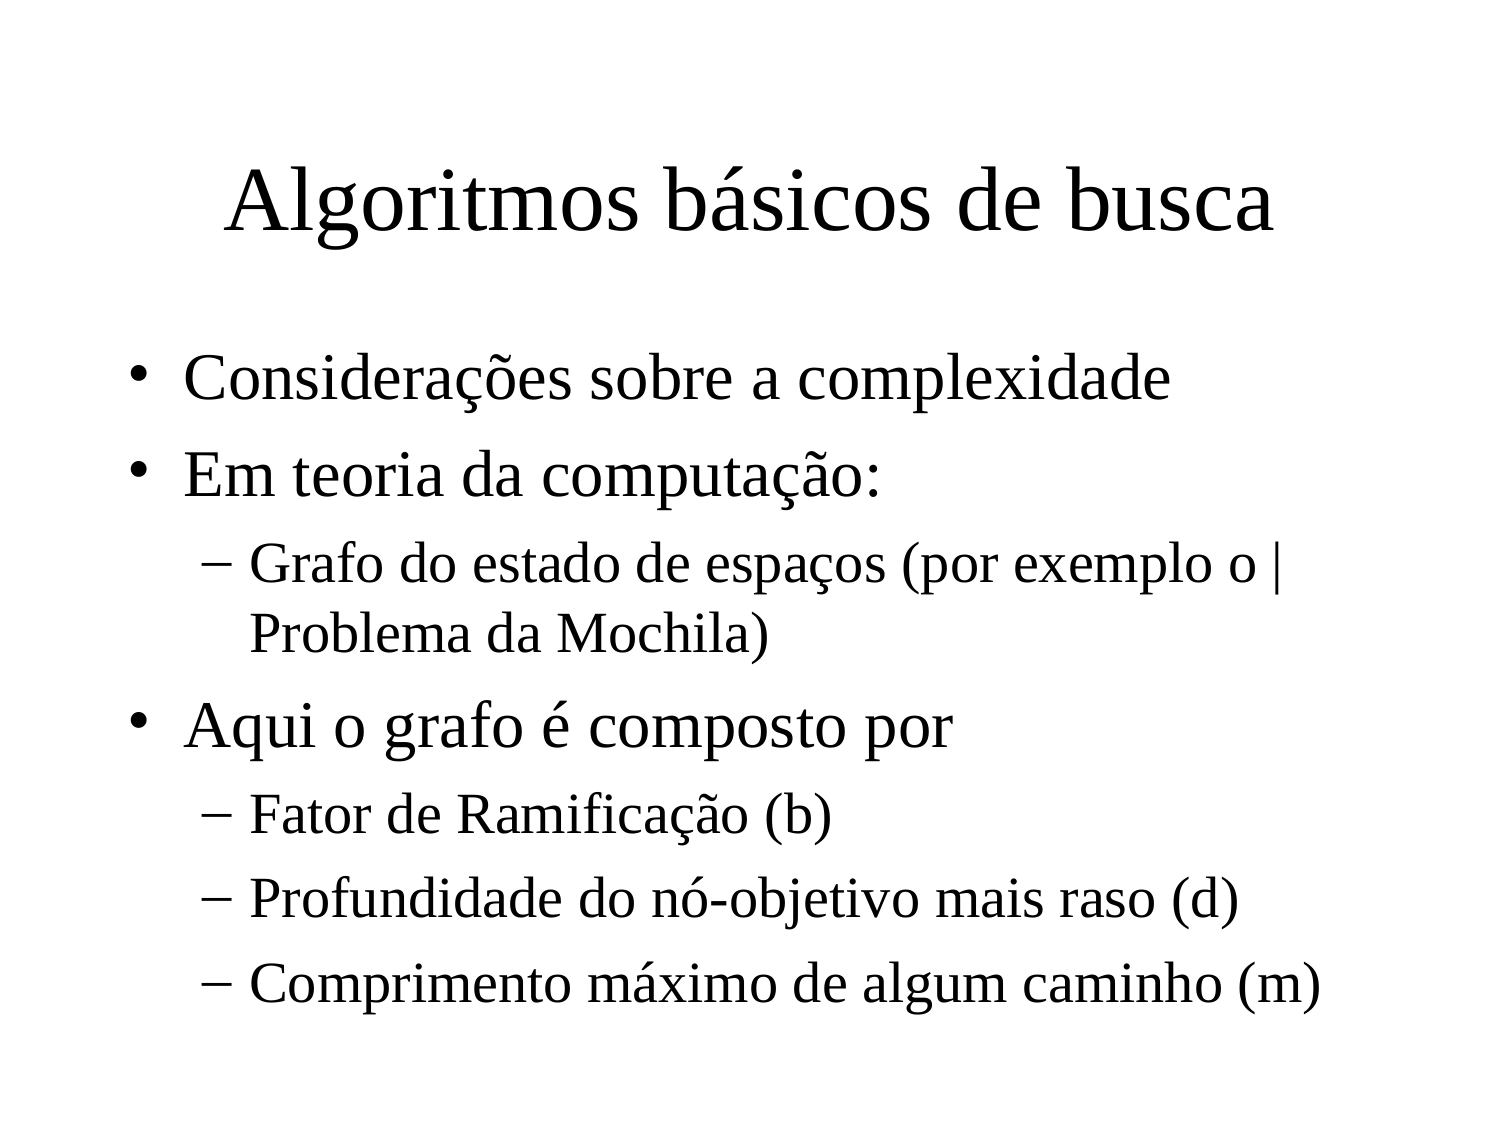

# Algoritmos básicos de busca
Considerações sobre a complexidade
Em teoria da computação:
Grafo do estado de espaços (por exemplo o |Problema da Mochila)
Aqui o grafo é composto por
Fator de Ramificação (b)
Profundidade do nó-objetivo mais raso (d)
Comprimento máximo de algum caminho (m)